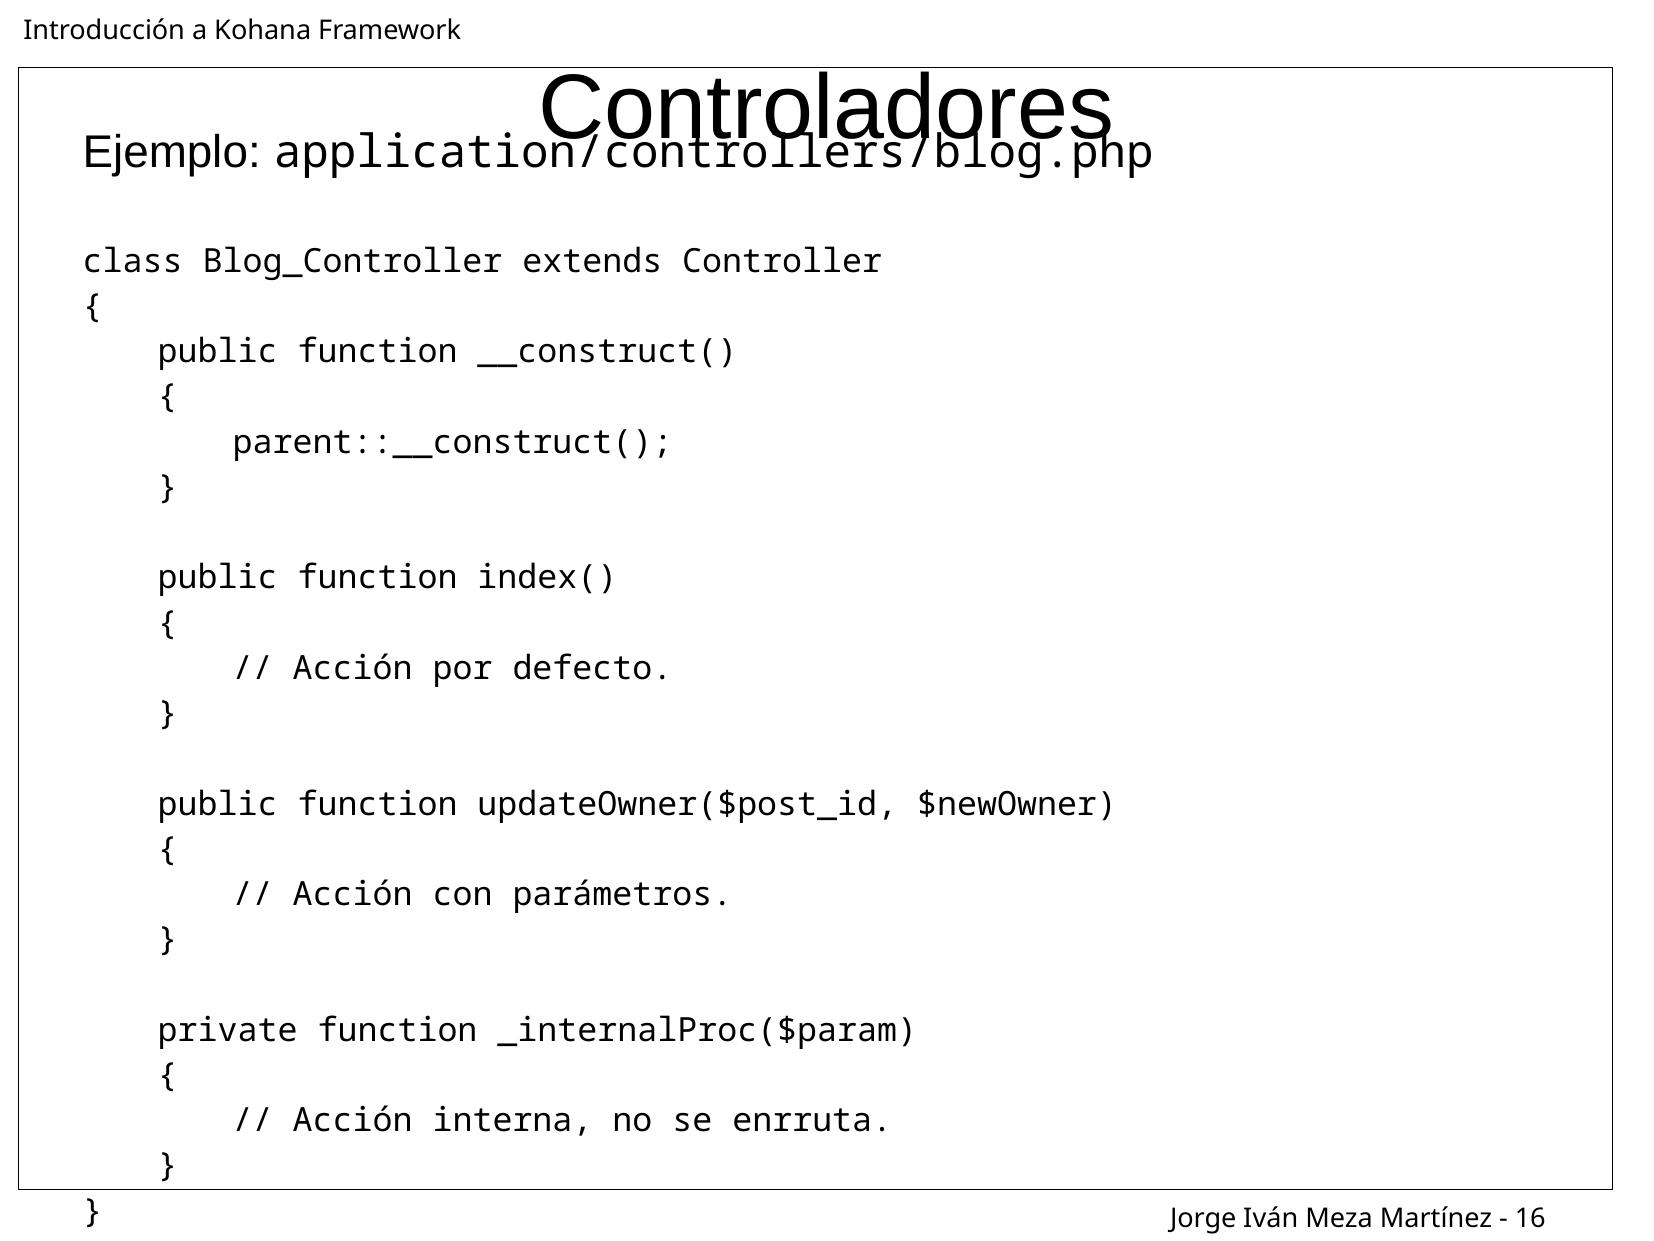

# Controladores
Ejemplo: application/controllers/blog.php
class Blog_Controller extends Controller
{
	public function __construct()
	{
		parent::__construct();
	}
	public function index()
	{
		// Acción por defecto.
	}
	public function updateOwner($post_id, $newOwner)
	{
		// Acción con parámetros.
	}
	private function _internalProc($param)
	{
		// Acción interna, no se enrruta.
	}
}